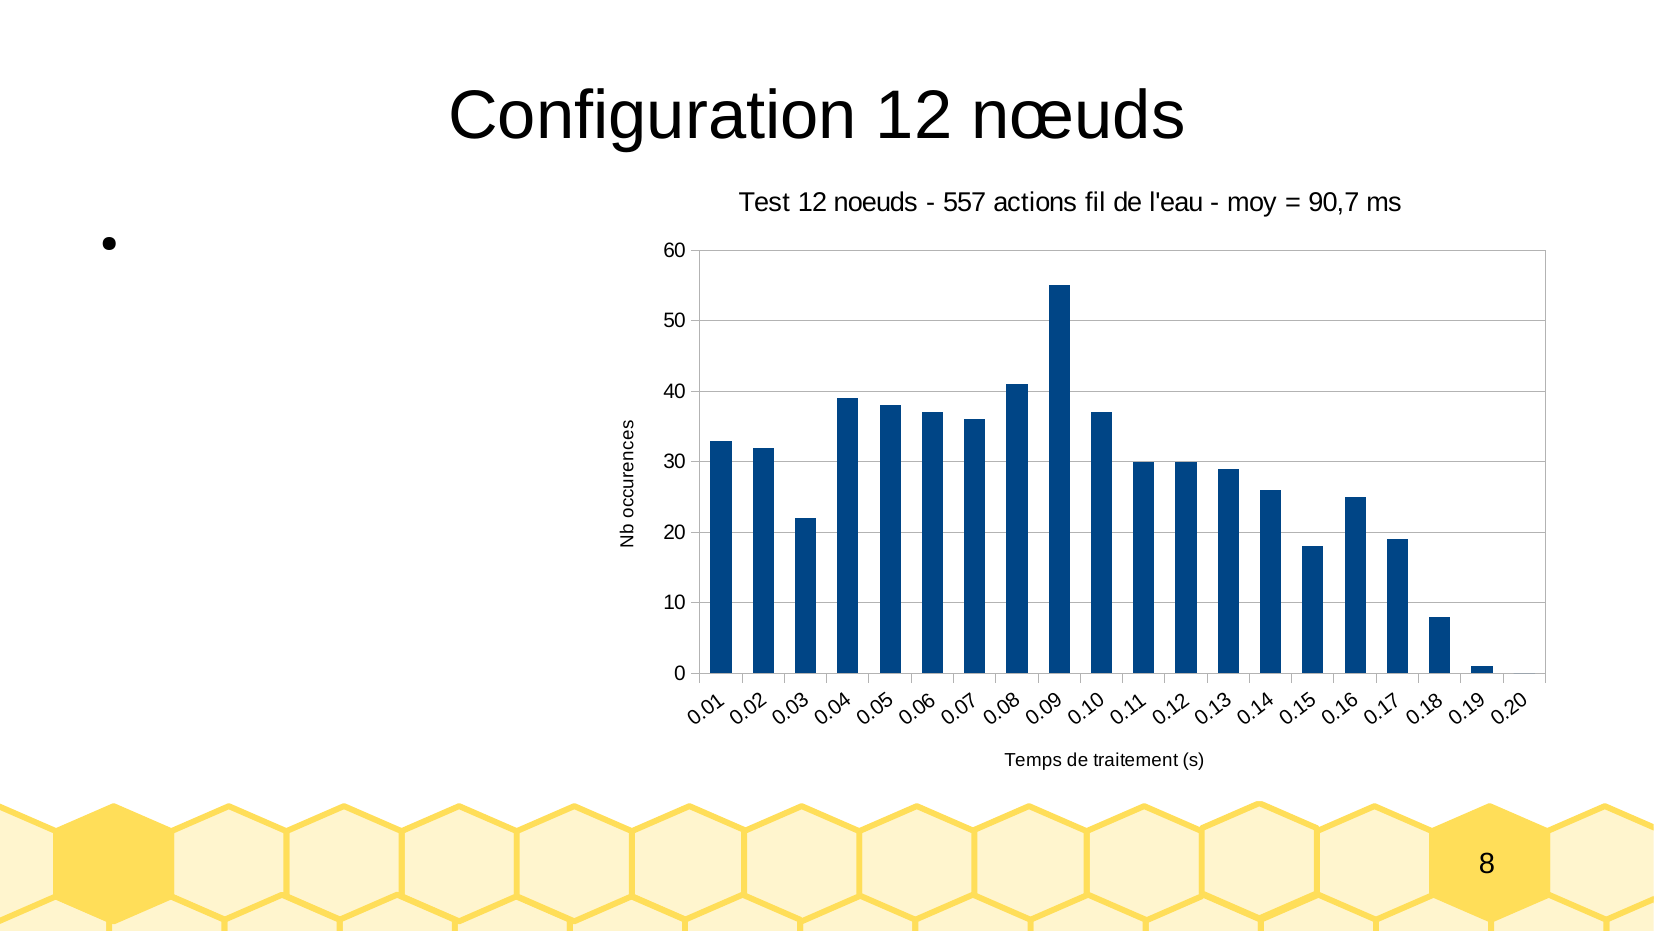

# Configuration 12 nœuds
### Chart: Test 12 noeuds - 557 actions fil de l'eau - moy = 90,7 ms
| Category | Colonne F |
|---|---|
| 0.01 | 33.0 |
| 0.02 | 32.0 |
| 0.03 | 22.0 |
| 0.04 | 39.0 |
| 0.05 | 38.0 |
| 0.06 | 37.0 |
| 0.07 | 36.0 |
| 0.08 | 41.0 |
| 0.09 | 55.0 |
| 0.1 | 37.0 |
| 0.11 | 30.0 |
| 0.12 | 30.0 |
| 0.13 | 29.0 |
| 0.14 | 26.0 |
| 0.15 | 18.0 |
| 0.16 | 25.0 |
| 0.17 | 19.0 |
| 0.18 | 8.0 |
| 0.19 | 1.0 |
| 0.2 | 0.0 |